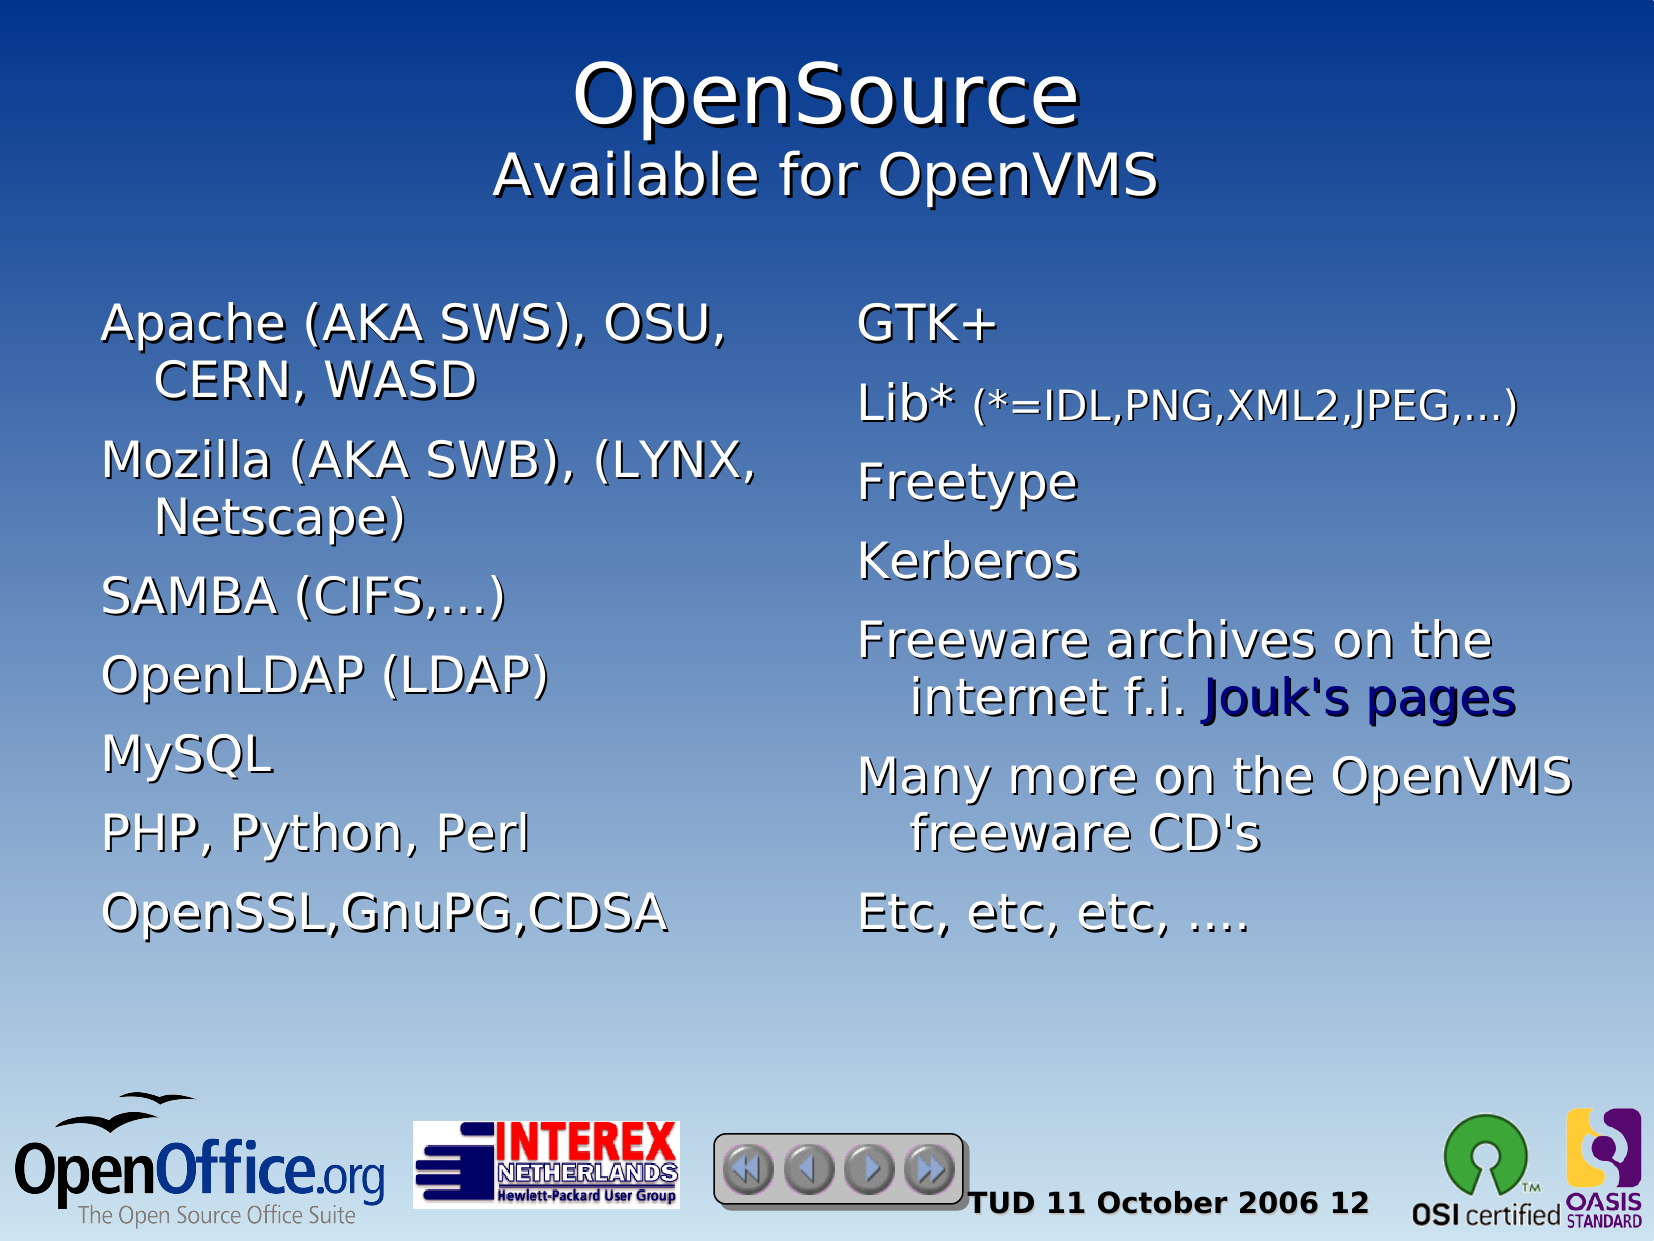

# OpenSource Available for OpenVMS
Apache (AKA SWS), OSU, CERN, WASD
Mozilla (AKA SWB), (LYNX, Netscape)
SAMBA (CIFS,...)
OpenLDAP (LDAP)
MySQL
PHP, Python, Perl
OpenSSL,GnuPG,CDSA
GTK+
Lib* (*=IDL,PNG,XML2,JPEG,...)
Freetype
Kerberos
Freeware archives on the internet f.i. Jouk's pages
Many more on the OpenVMS freeware CD's
Etc, etc, etc, ....
TUD 11 October 2006